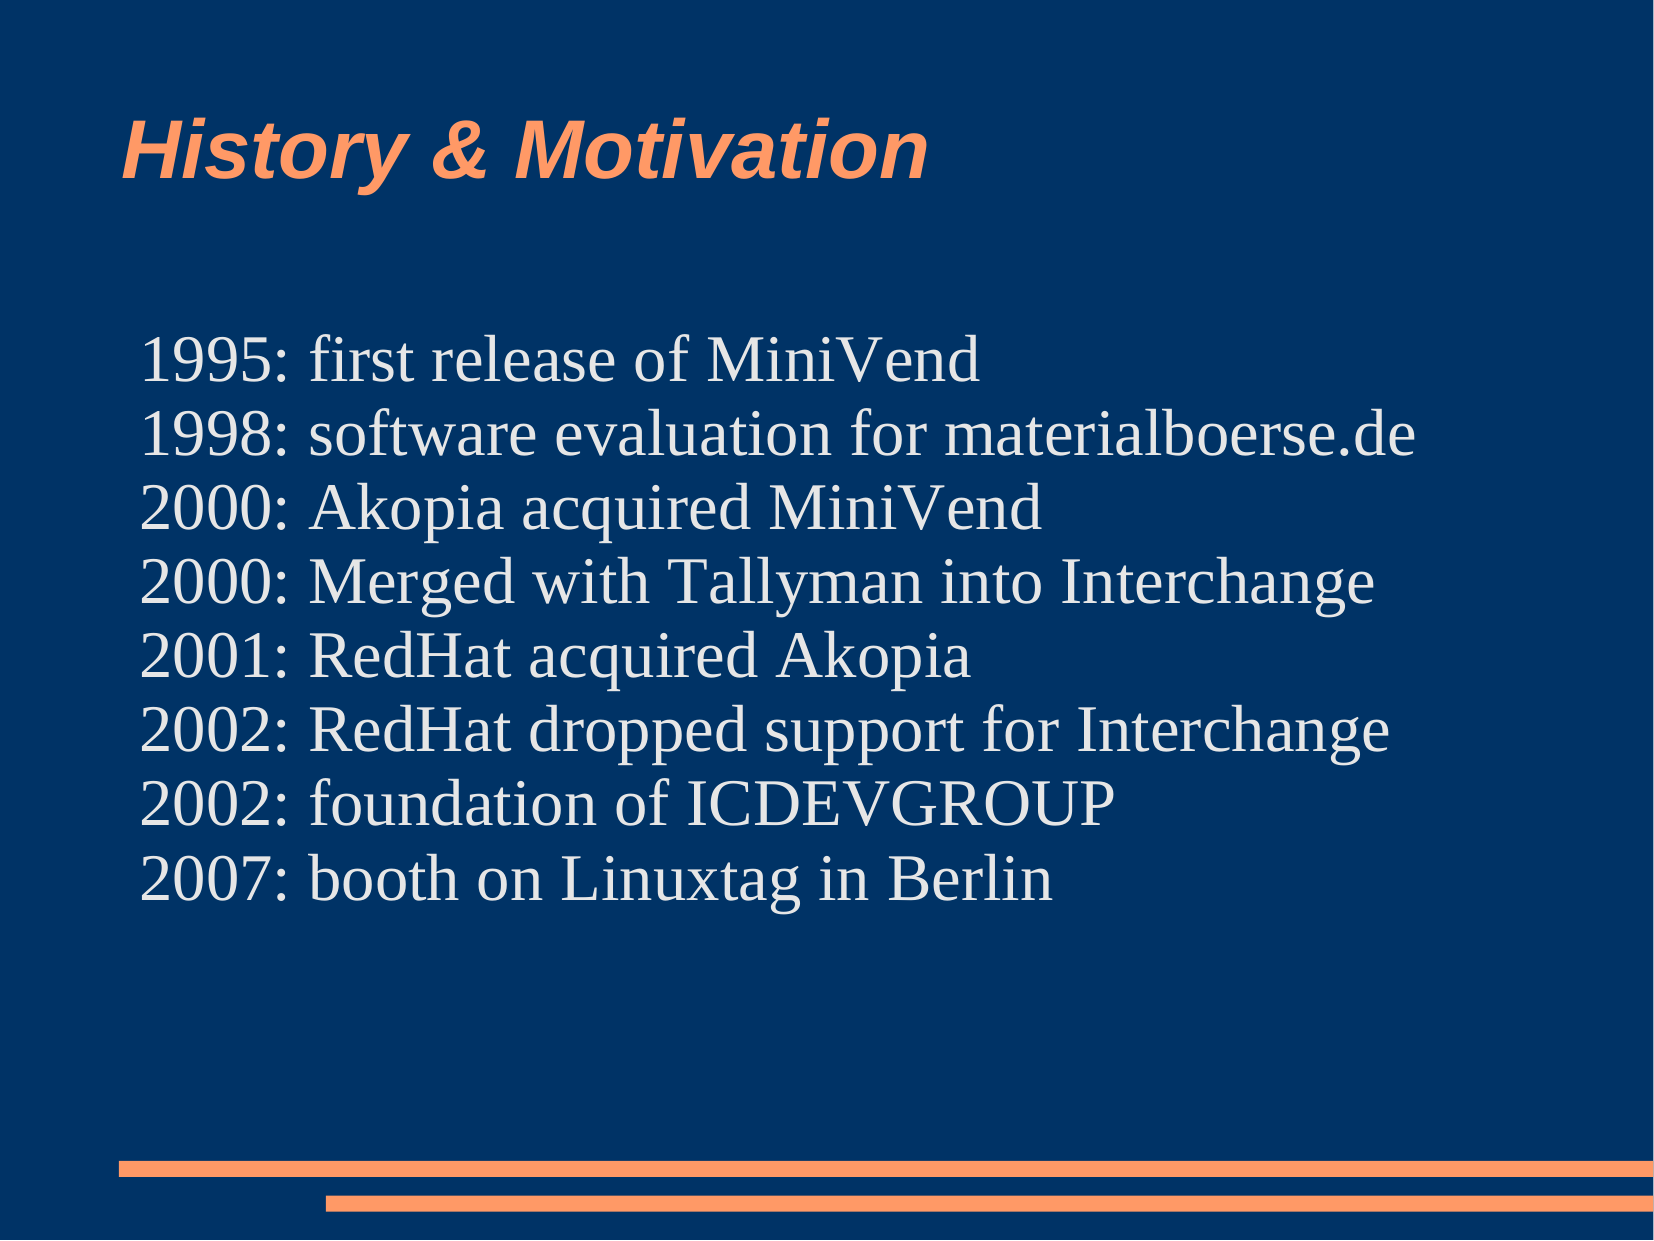

# History & Motivation
1995: first release of MiniVend
1998: software evaluation for materialboerse.de
2000: Akopia acquired MiniVend
2000: Merged with Tallyman into Interchange
2001: RedHat acquired Akopia
2002: RedHat dropped support for Interchange
2002: foundation of ICDEVGROUP
2007: booth on Linuxtag in Berlin